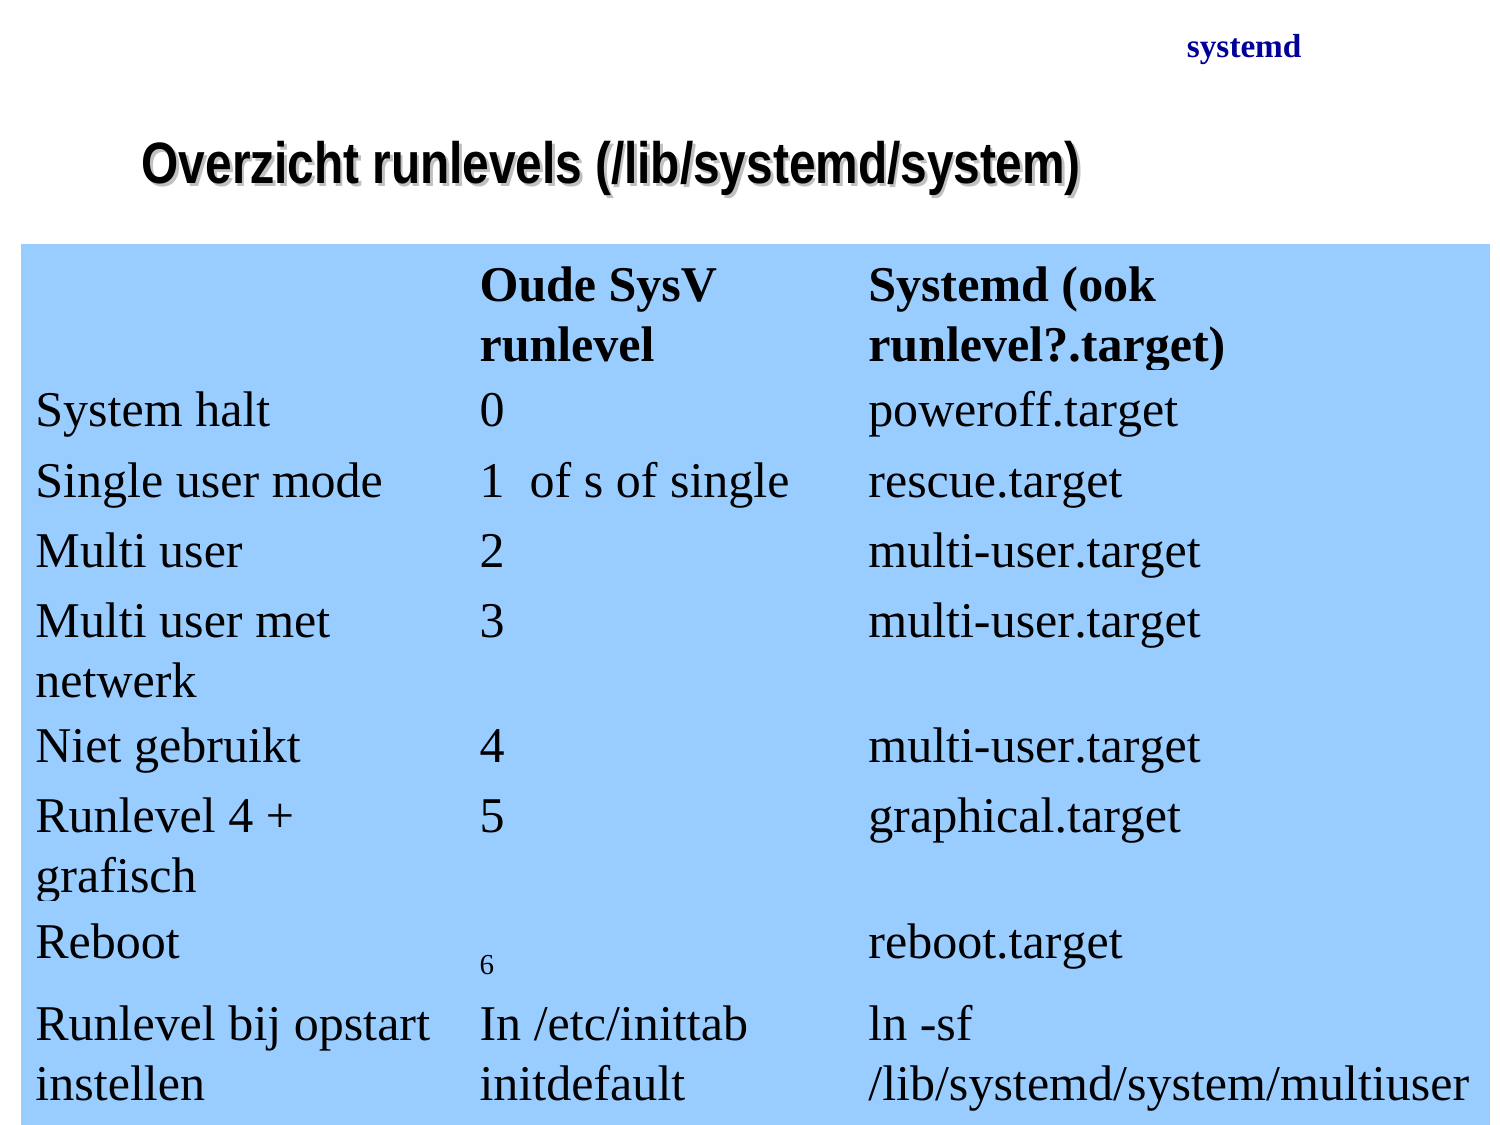

# Overzicht runlevels (/lib/systemd/system)
| | Oude SysV runlevel | Systemd (ook runlevel?.target) |
| --- | --- | --- |
| System halt | 0 | poweroff.target |
| Single user mode | 1 of s of single | rescue.target |
| Multi user | 2 | multi-user.target |
| Multi user met netwerk | 3 | multi-user.target |
| Niet gebruikt | 4 | multi-user.target |
| Runlevel 4 + grafisch | 5 | graphical.target |
| Reboot | 6 | reboot.target |
| Runlevel bij opstart instellen | In /etc/inittab initdefault instellen | ln -sf /lib/systemd/system/multiuser.target /etc/systemd/system/default.target |